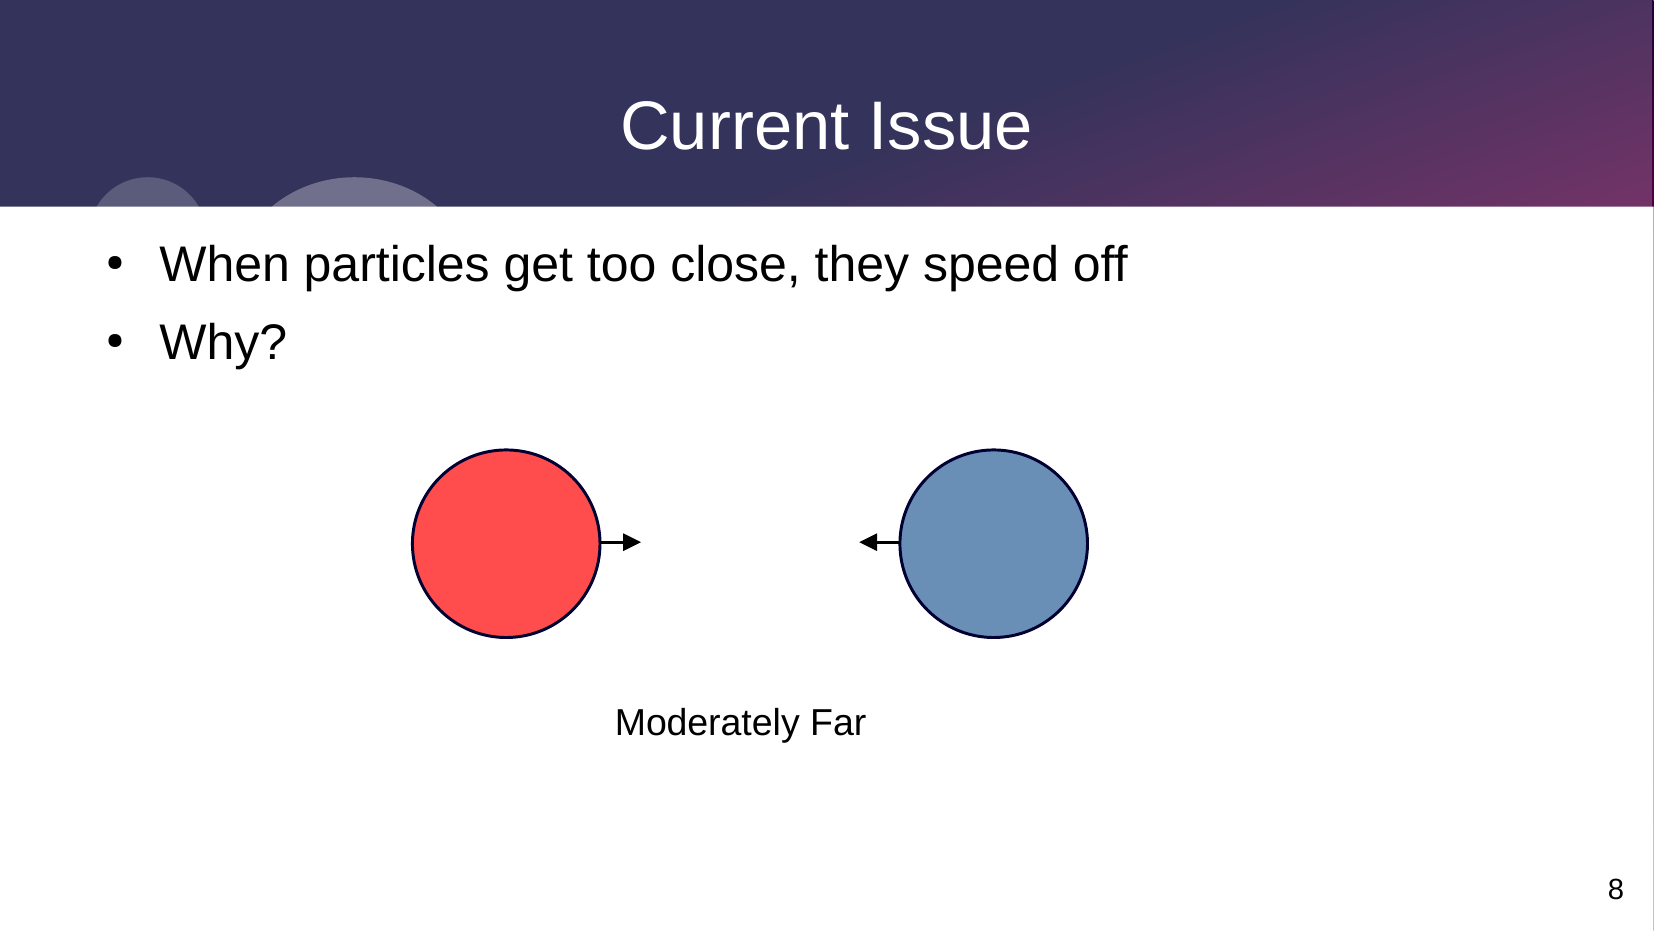

# Current Issue
When particles get too close, they speed off
Why?
Moderately Far